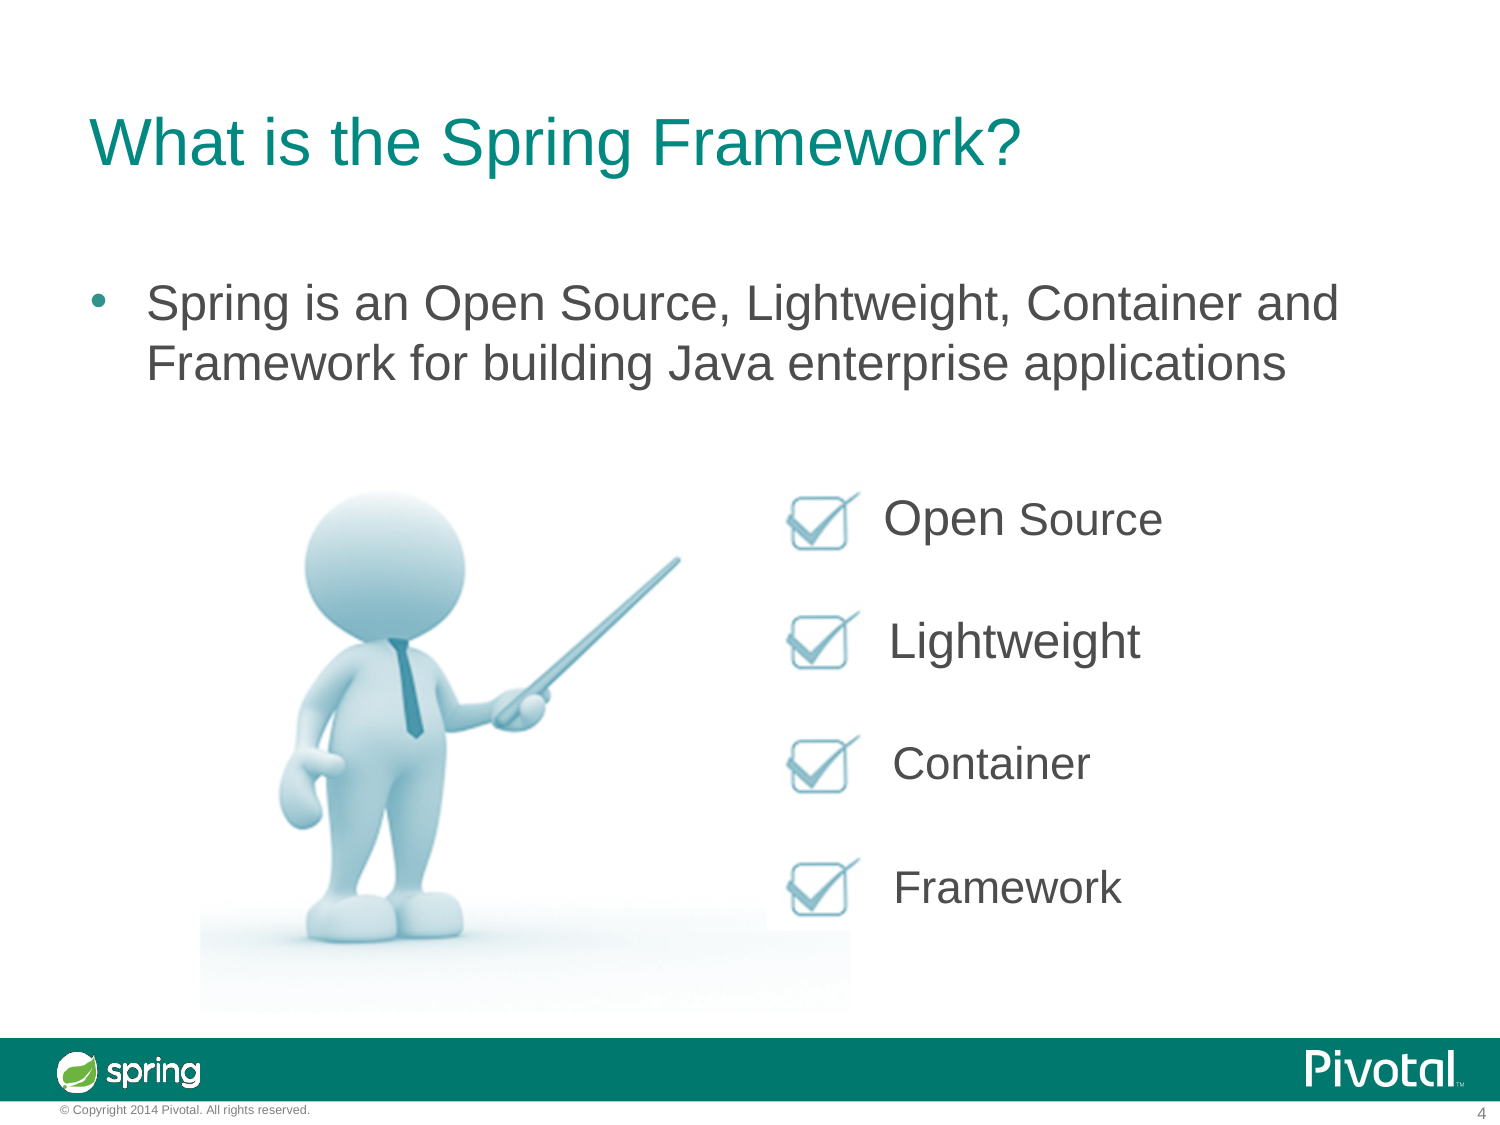

# What is the Spring Framework?
Spring is an Open Source, Lightweight, Container and Framework for building Java enterprise applications
Open Source
Lightweight
Container
Framework